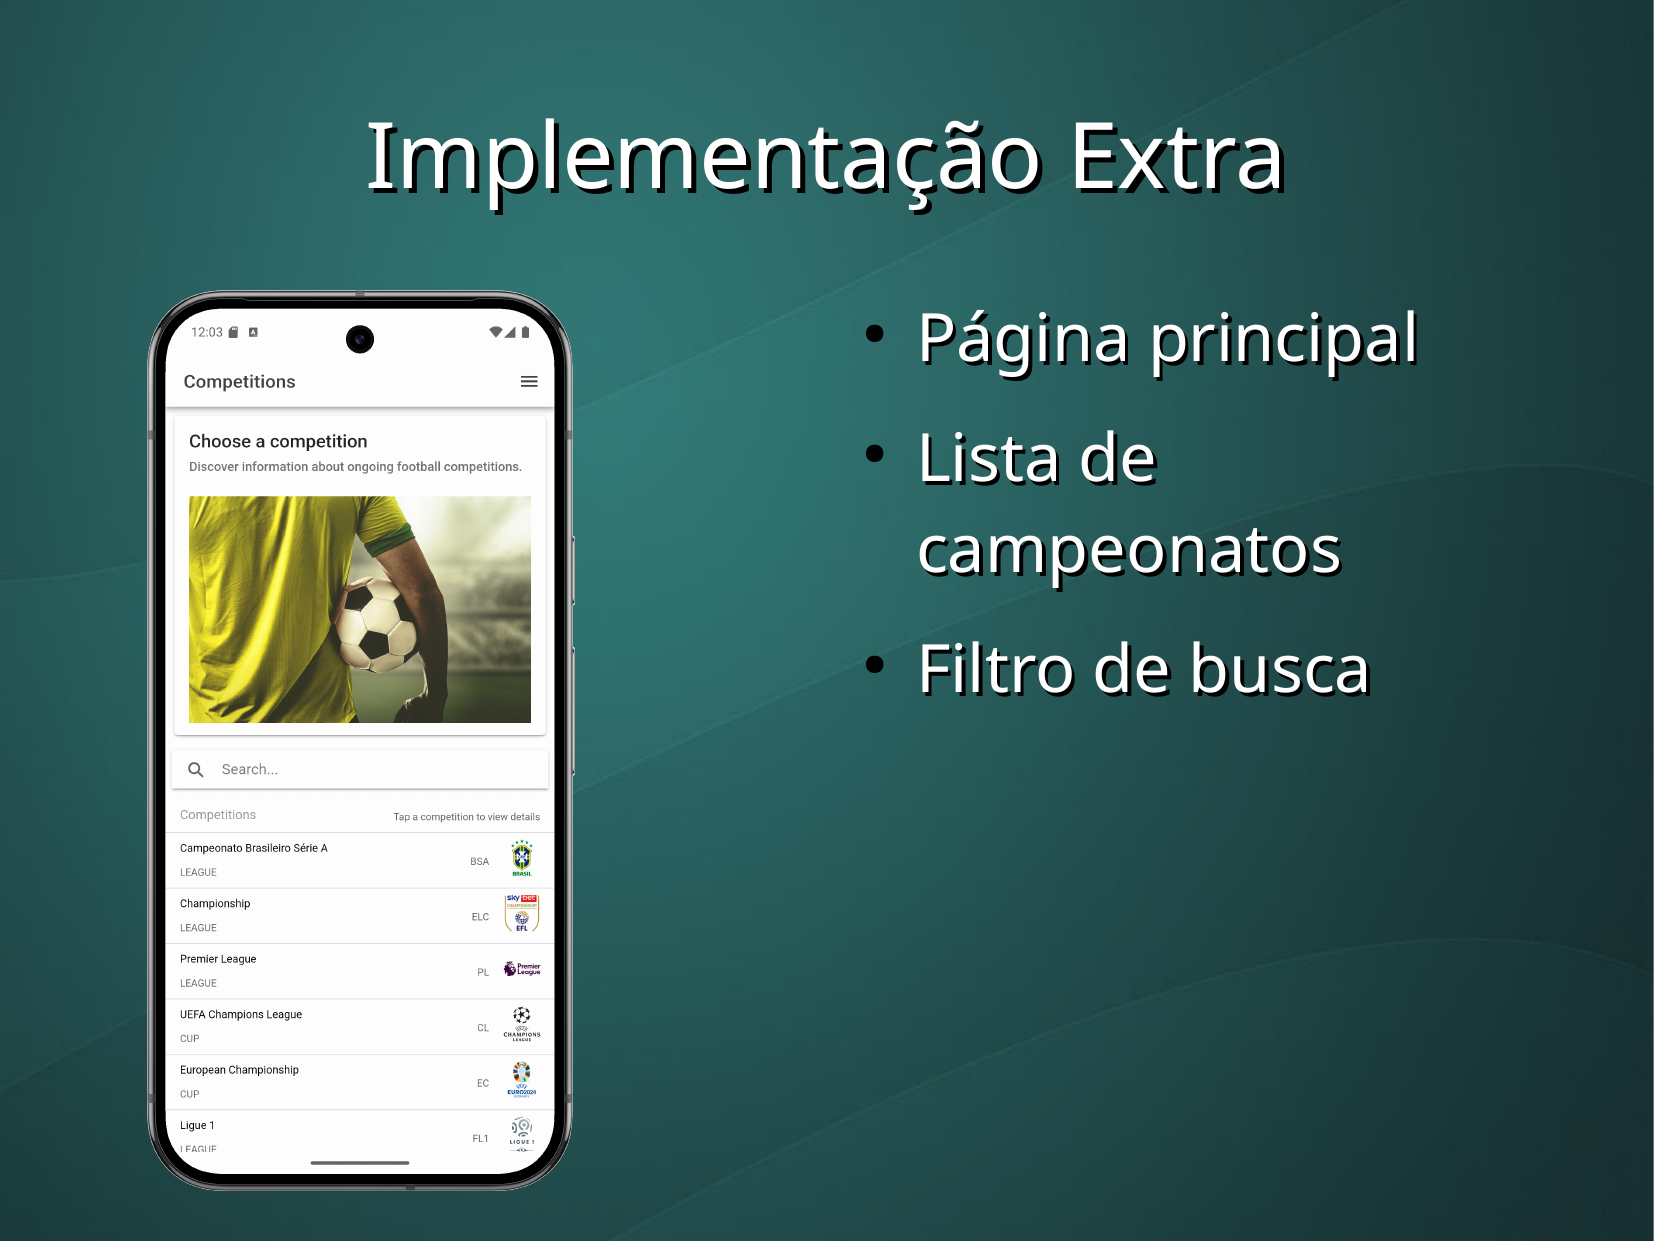

# Implementação Extra
Página principal
Lista de campeonatos
Filtro de busca